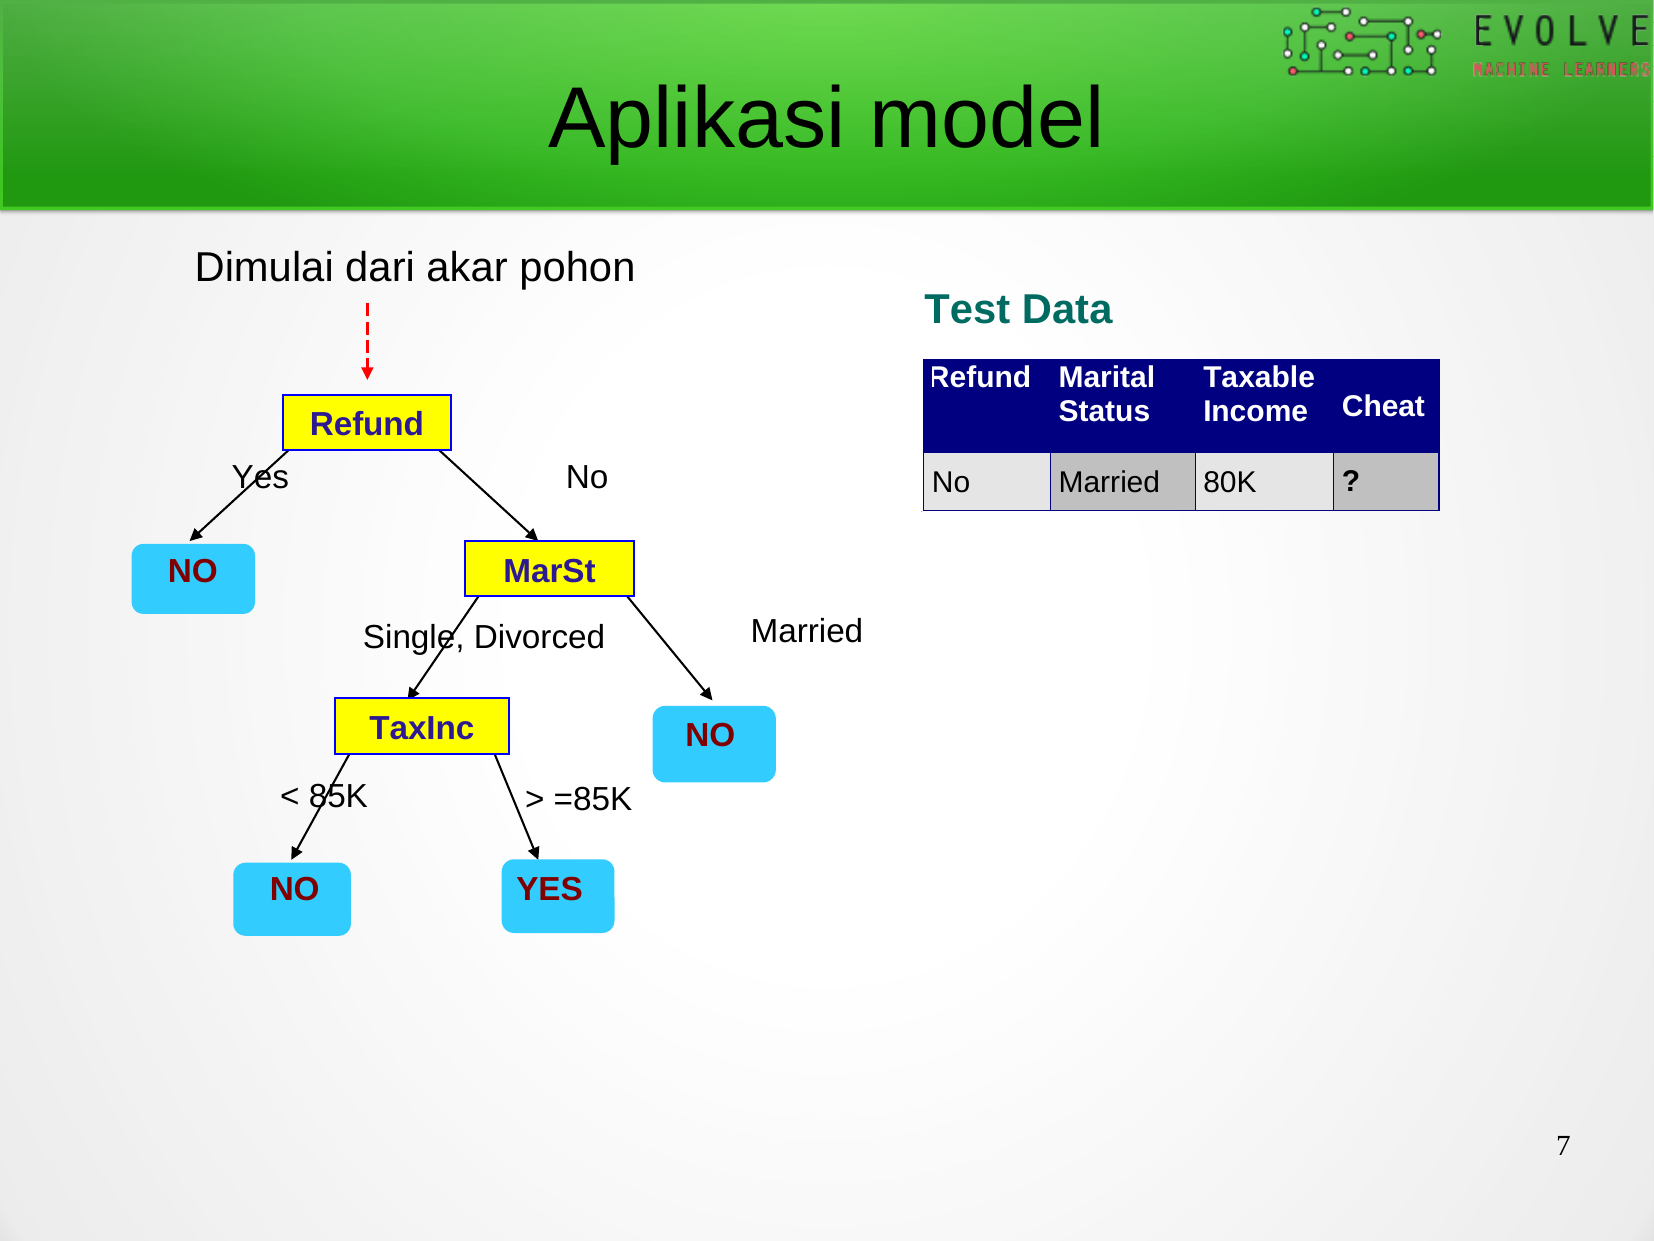

# Aplikasi model
Dimulai dari akar pohon
Test Data
Refund
Yes
No
NO
MarSt
Married
Single, Divorced
TaxInc
NO
< 85K
> =85K
YES
NO
7